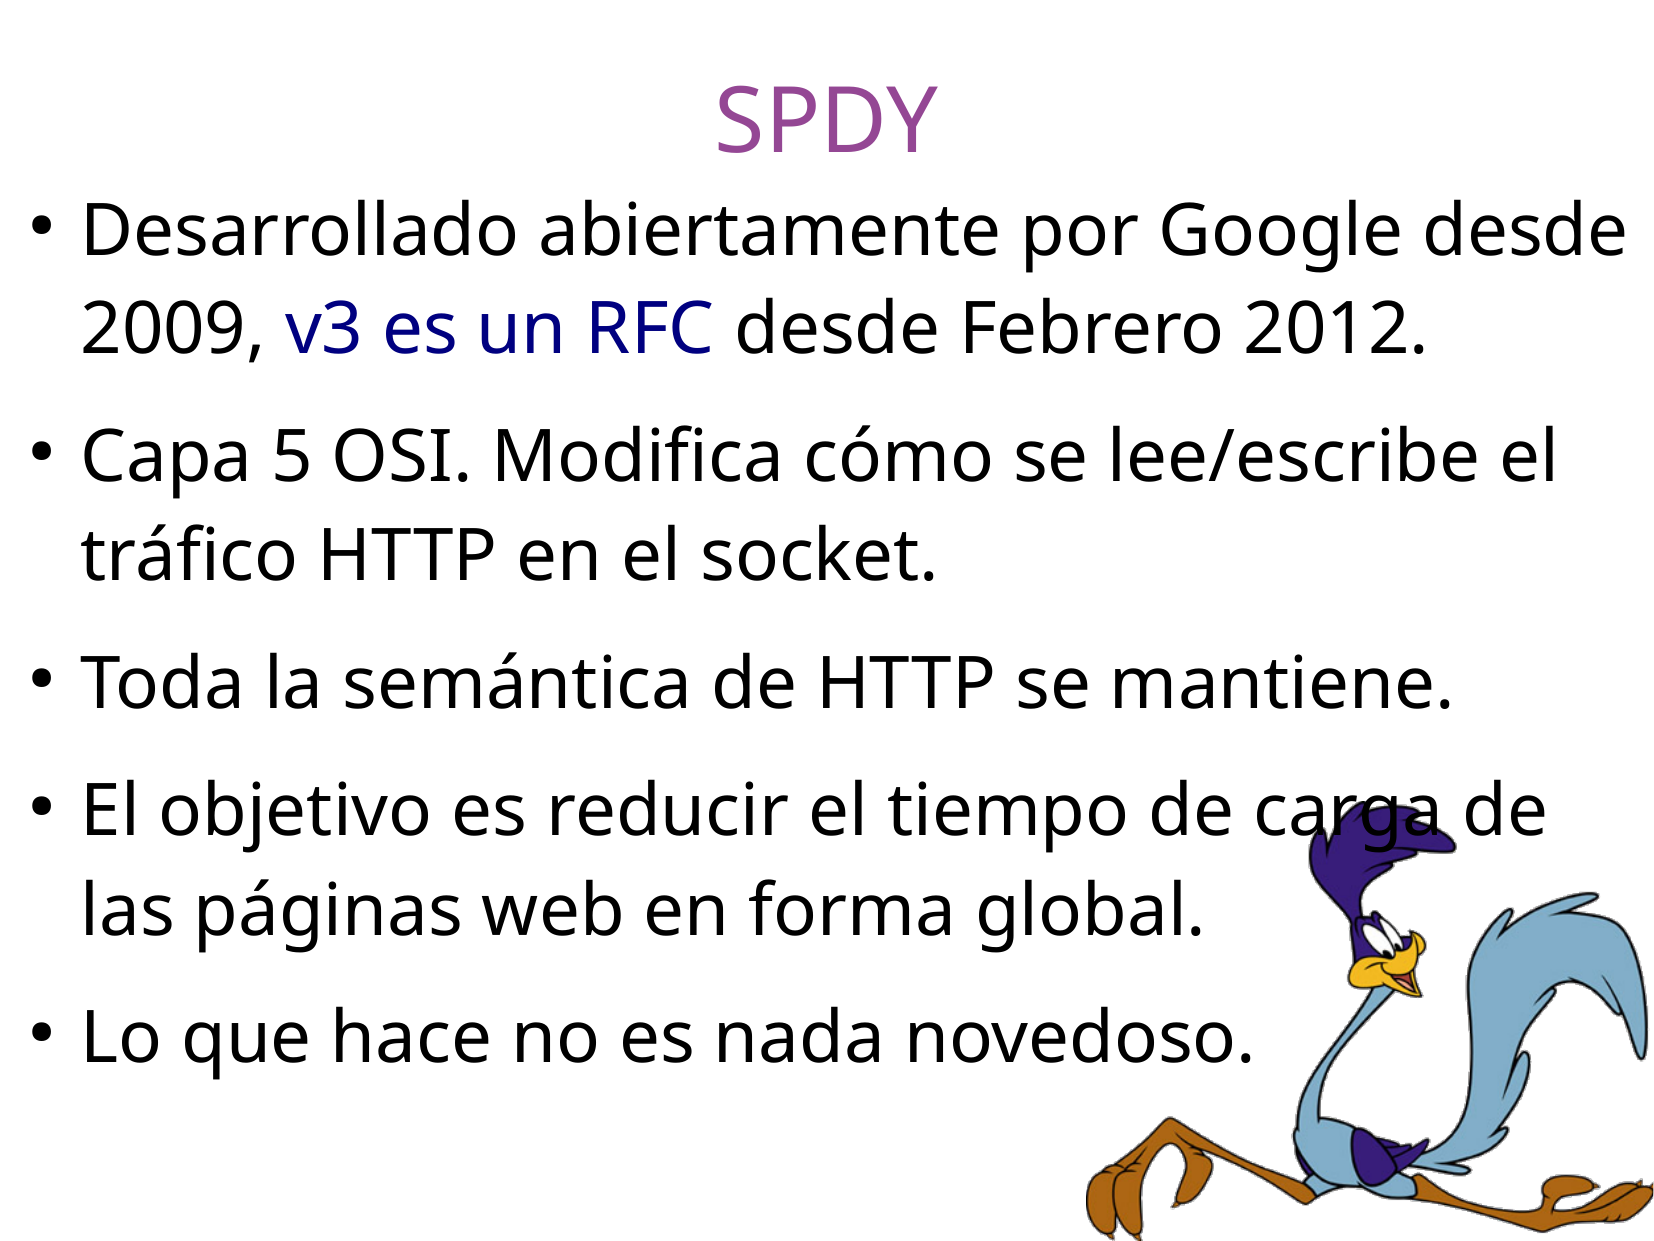

# SPDY
Desarrollado abiertamente por Google desde 2009, v3 es un RFC desde Febrero 2012.
Capa 5 OSI. Modifica cómo se lee/escribe el tráfico HTTP en el socket.
Toda la semántica de HTTP se mantiene.
El objetivo es reducir el tiempo de carga de las páginas web en forma global.
Lo que hace no es nada novedoso.